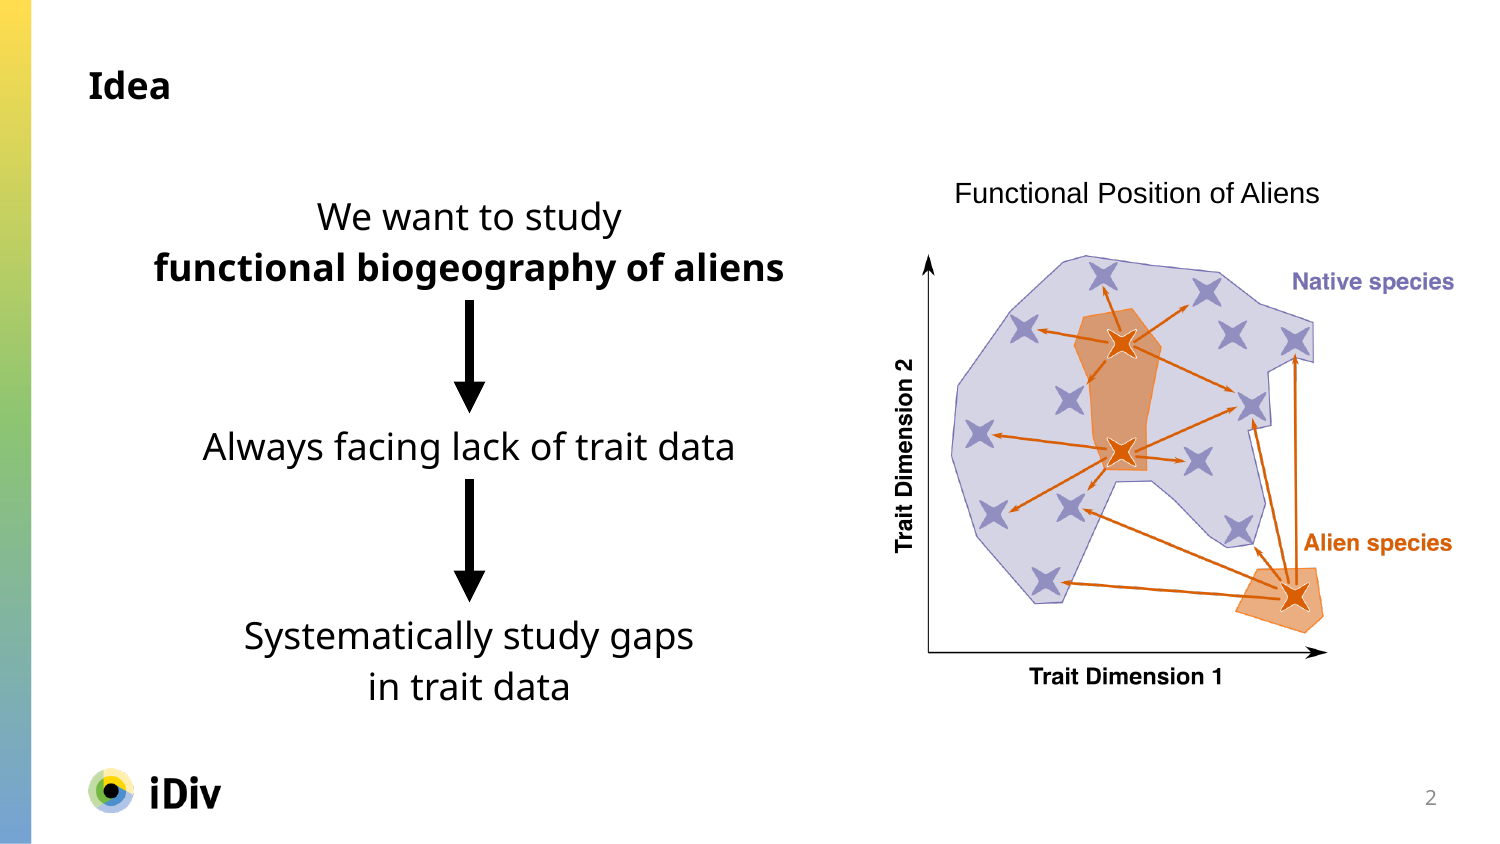

# Idea
Functional Position of Aliens
We want to study
functional biogeography of aliens
Always facing lack of trait data
Systematically study gaps
in trait data